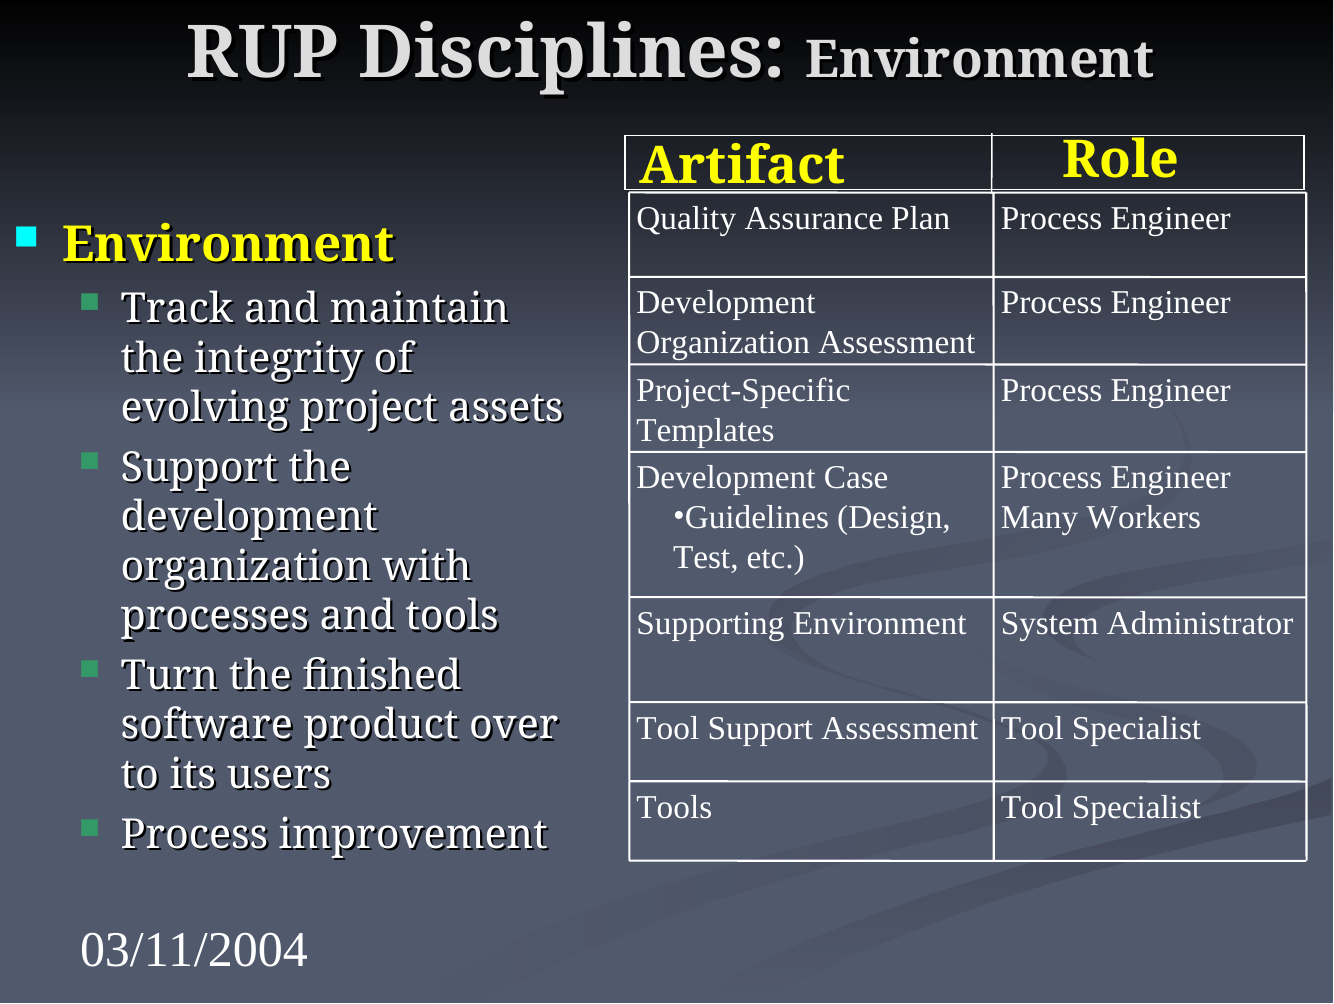

# RUP Disciplines: Environment
Role
Artifact
Quality Assurance Plan
Process Engineer
Development Organization Assessment
Process Engineer
Project-Specific Templates
Process Engineer
Development Case
Guidelines (Design, Test, etc.)
Process Engineer
Many Workers
Supporting Environment
System Administrator
Tool Support Assessment
Tool Specialist
Tools
Tool Specialist
Environment
Track and maintain the integrity of evolving project assets
Support the development organization with processes and tools
Turn the finished software product over to its users
Process improvement
03/11/2004